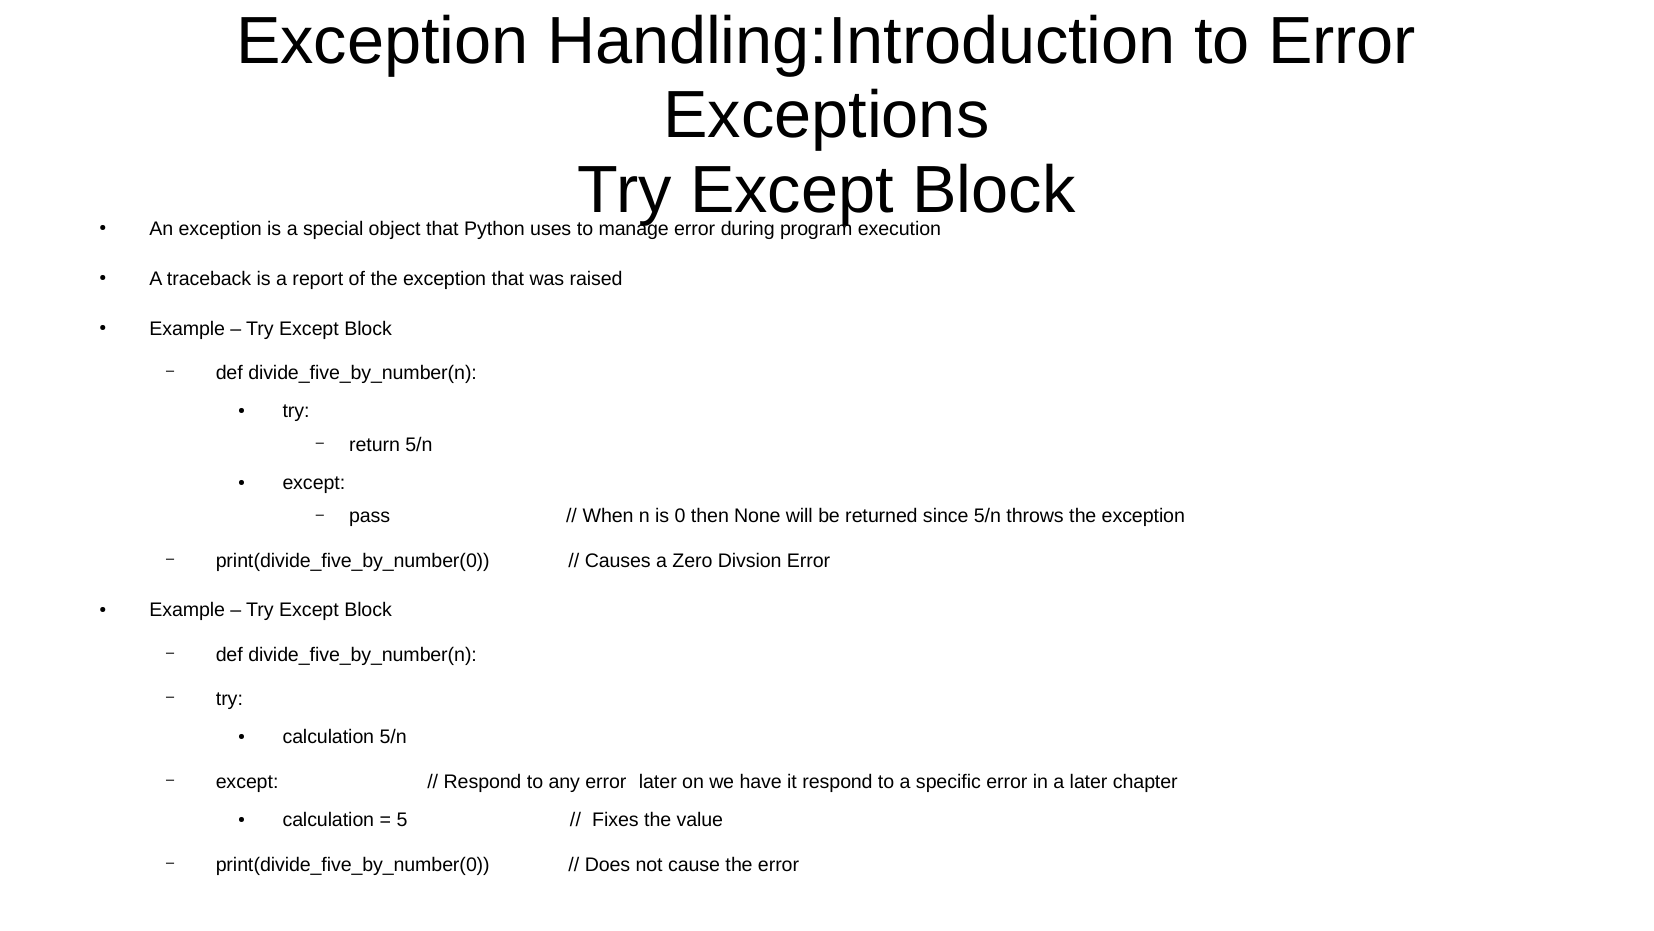

# Exception Handling:Introduction to Error Exceptions Try Except Block
An exception is a special object that Python uses to manage error during program execution
A traceback is a report of the exception that was raised
Example – Try Except Block
def divide_five_by_number(n):
try:
return 5/n
except:
pass					 					 	 // When n is 0 then None will be returned since 5/n throws the exception
print(divide_five_by_number(0))				 	// Causes a Zero Divsion Error
Example – Try Except Block
def divide_five_by_number(n):
try:
calculation 5/n
except:								 		 	// Respond to any error 	later on we have it respond to a specific error in a later chapter
calculation = 5 					 	 	 // Fixes the value
print(divide_five_by_number(0))			 	// Does not cause the error